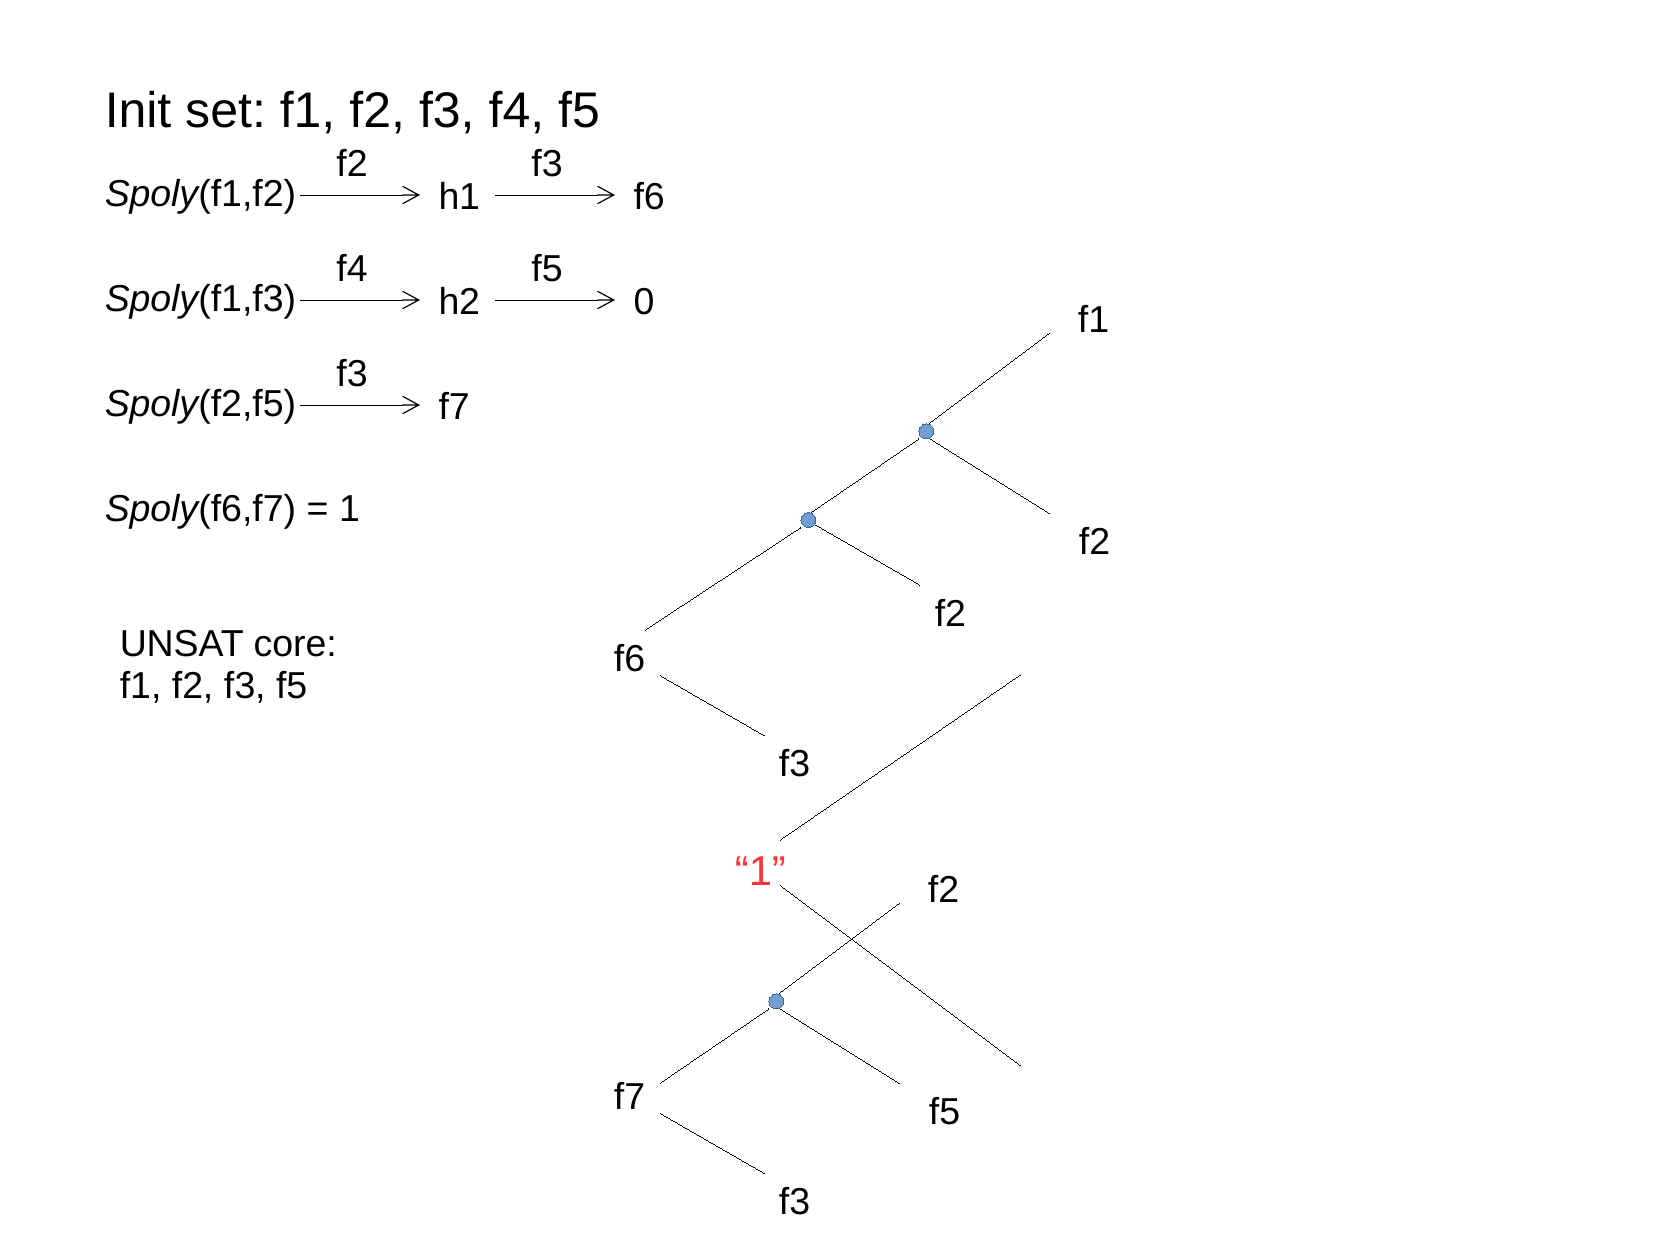

Init set: f1, f2, f3, f4, f5
f2
f3
Spoly(f1,f2)
h1
f6
f4
f5
Spoly(f1,f3)
h2
0
f1
f3
Spoly(f2,f5)
f7
Spoly(f6,f7) = 1
f2
f2
UNSAT core:
f1, f2, f3, f5
f6
f3
“1”
f2
f7
f5
f3